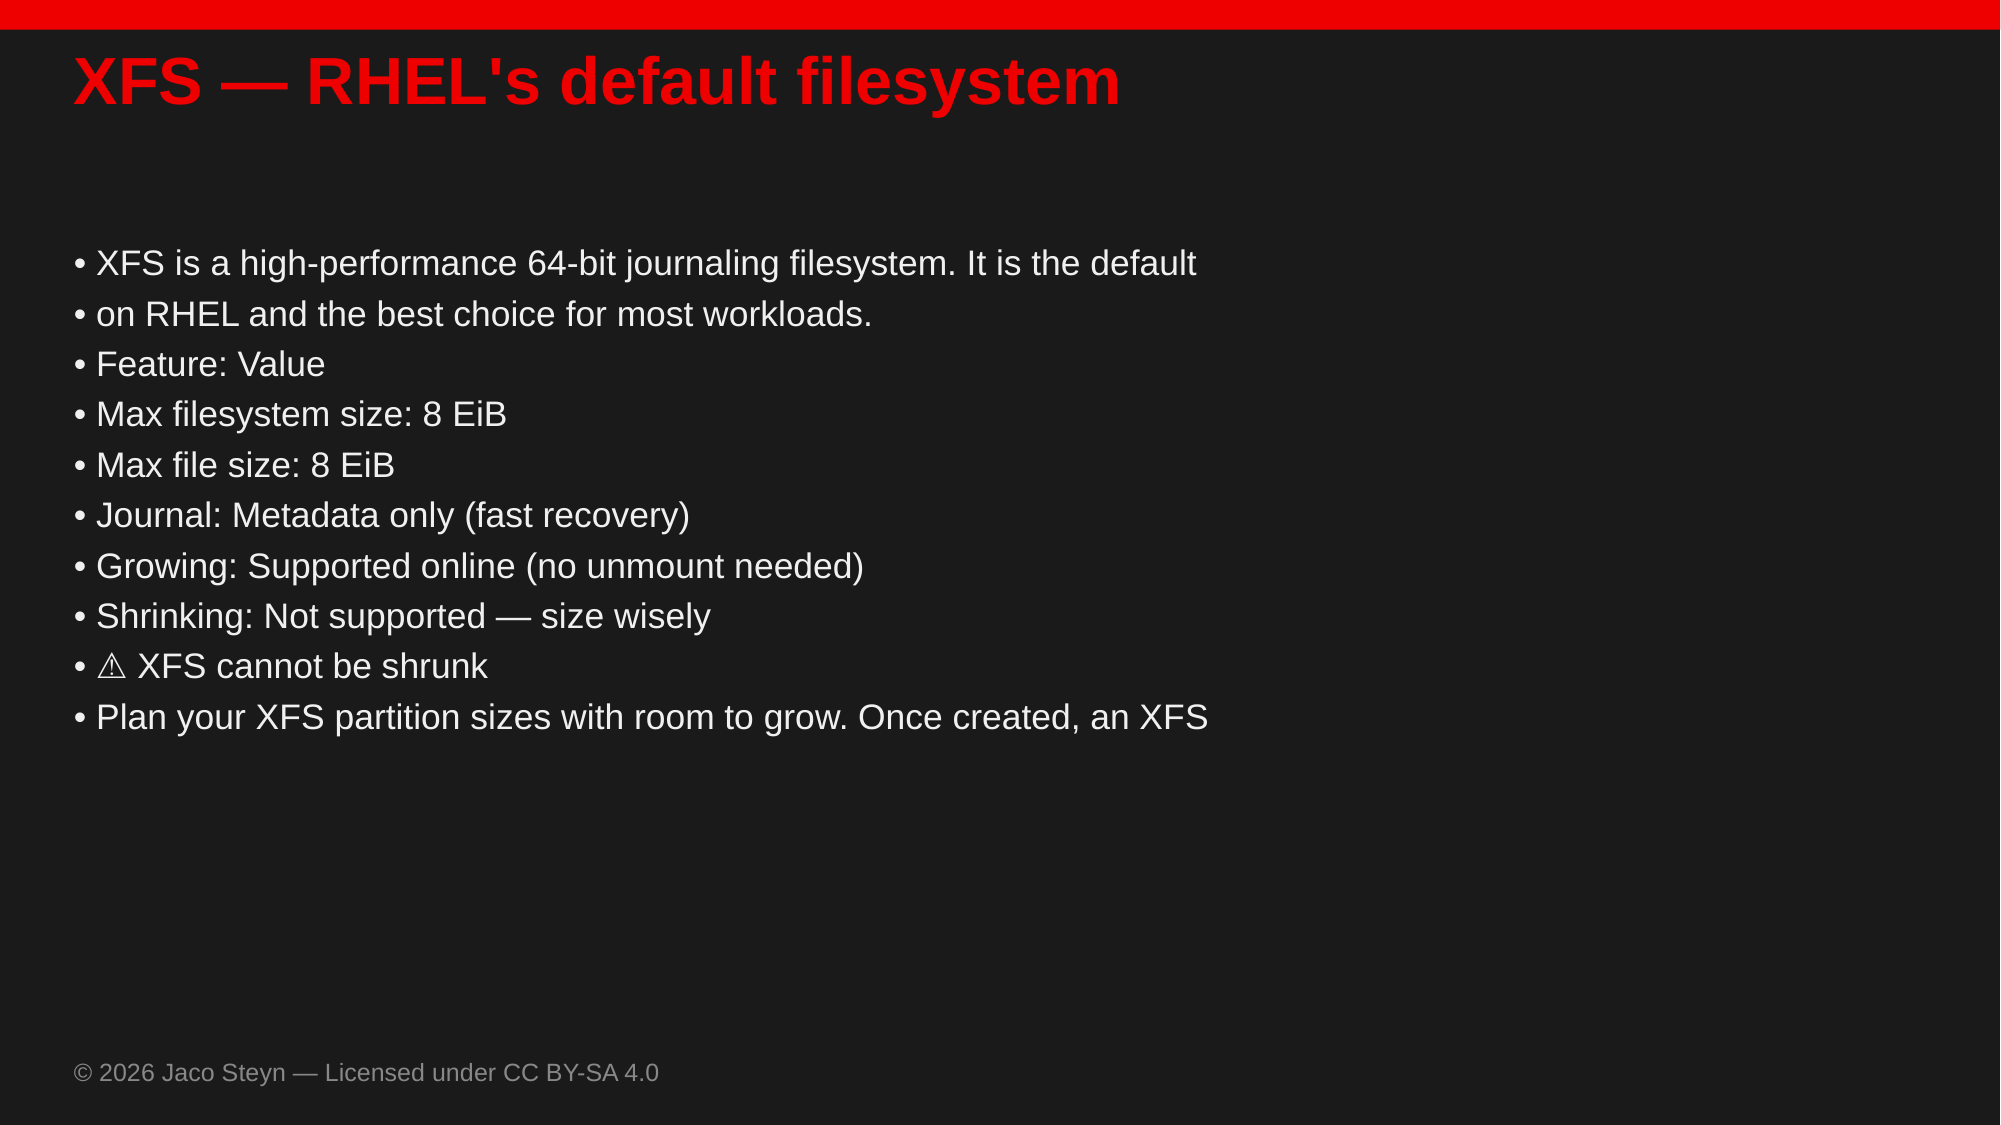

XFS — RHEL's default filesystem
• XFS is a high-performance 64-bit journaling filesystem. It is the default
• on RHEL and the best choice for most workloads.
• Feature: Value
• Max filesystem size: 8 EiB
• Max file size: 8 EiB
• Journal: Metadata only (fast recovery)
• Growing: Supported online (no unmount needed)
• Shrinking: Not supported — size wisely
• ⚠️ XFS cannot be shrunk
• Plan your XFS partition sizes with room to grow. Once created, an XFS
© 2026 Jaco Steyn — Licensed under CC BY-SA 4.0